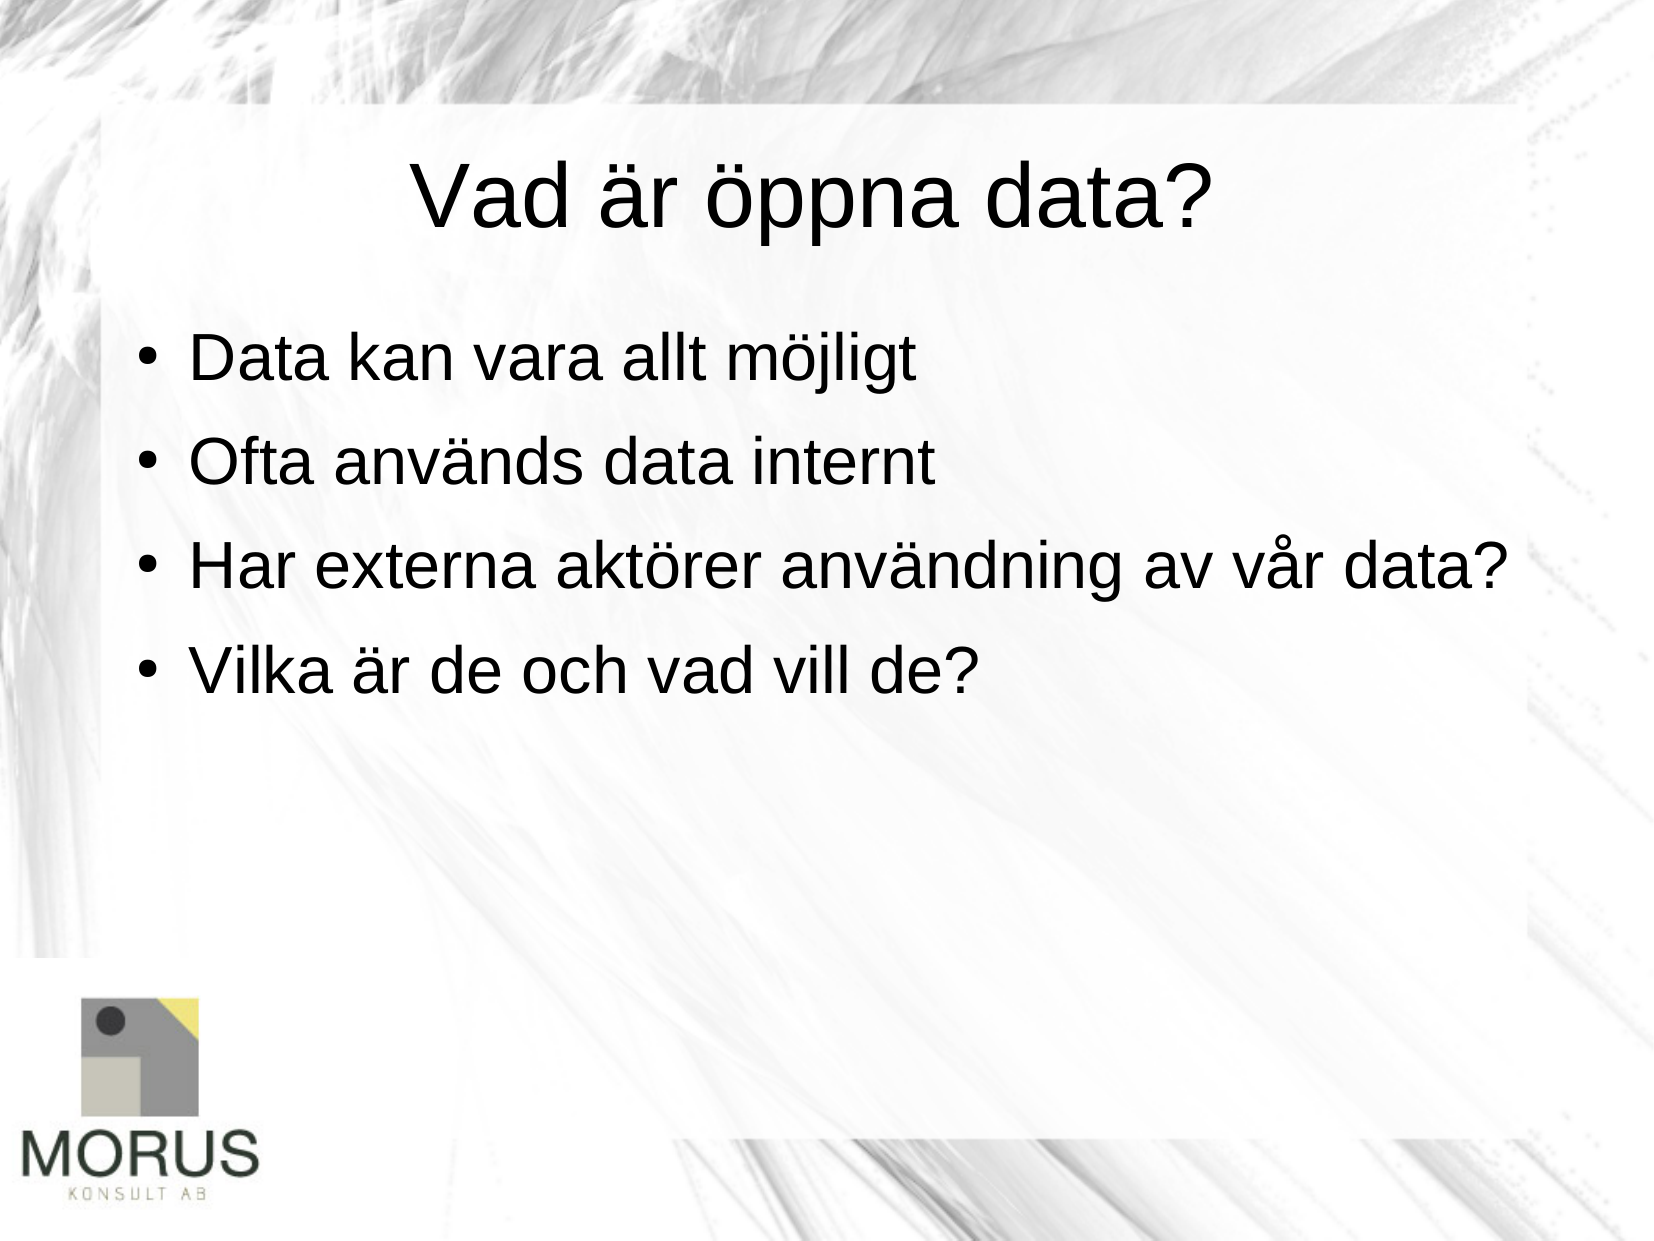

# Vad är öppna data?
Data kan vara allt möjligt
Ofta används data internt
Har externa aktörer användning av vår data?
Vilka är de och vad vill de?